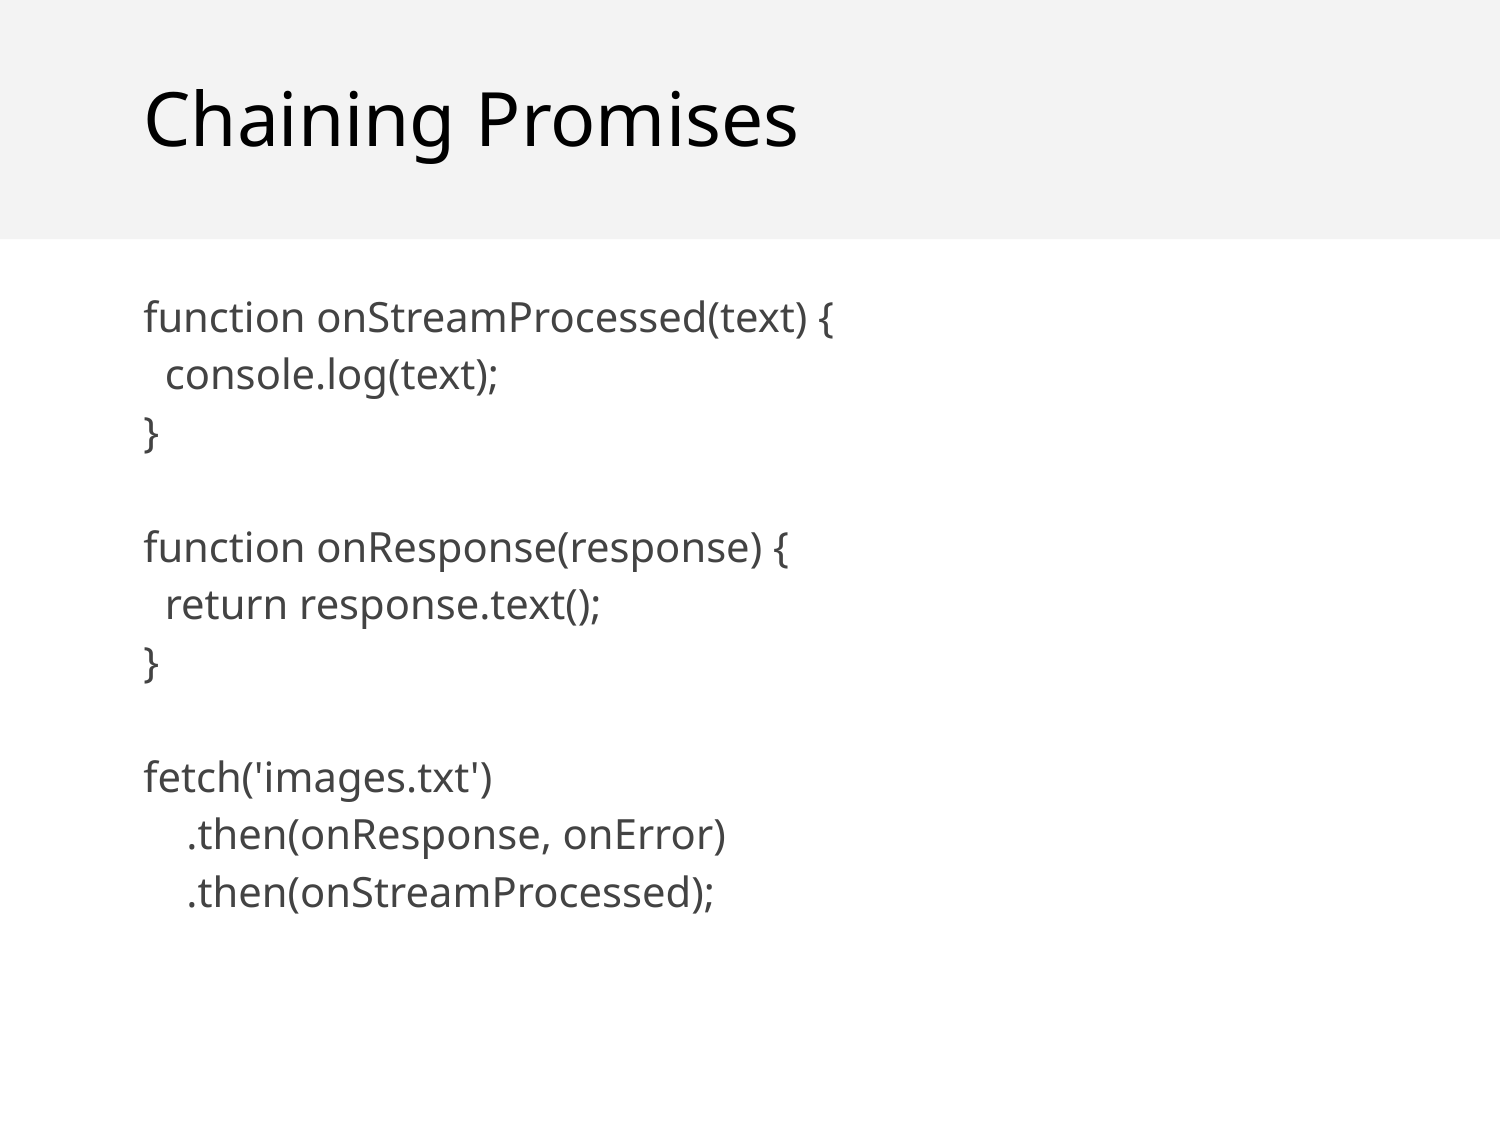

# Chaining Promises
function onStreamProcessed(text) {
 console.log(text);
}
function onResponse(response) {
 return response.text();
}
fetch('images.txt')
 .then(onResponse, onError)
 .then(onStreamProcessed);